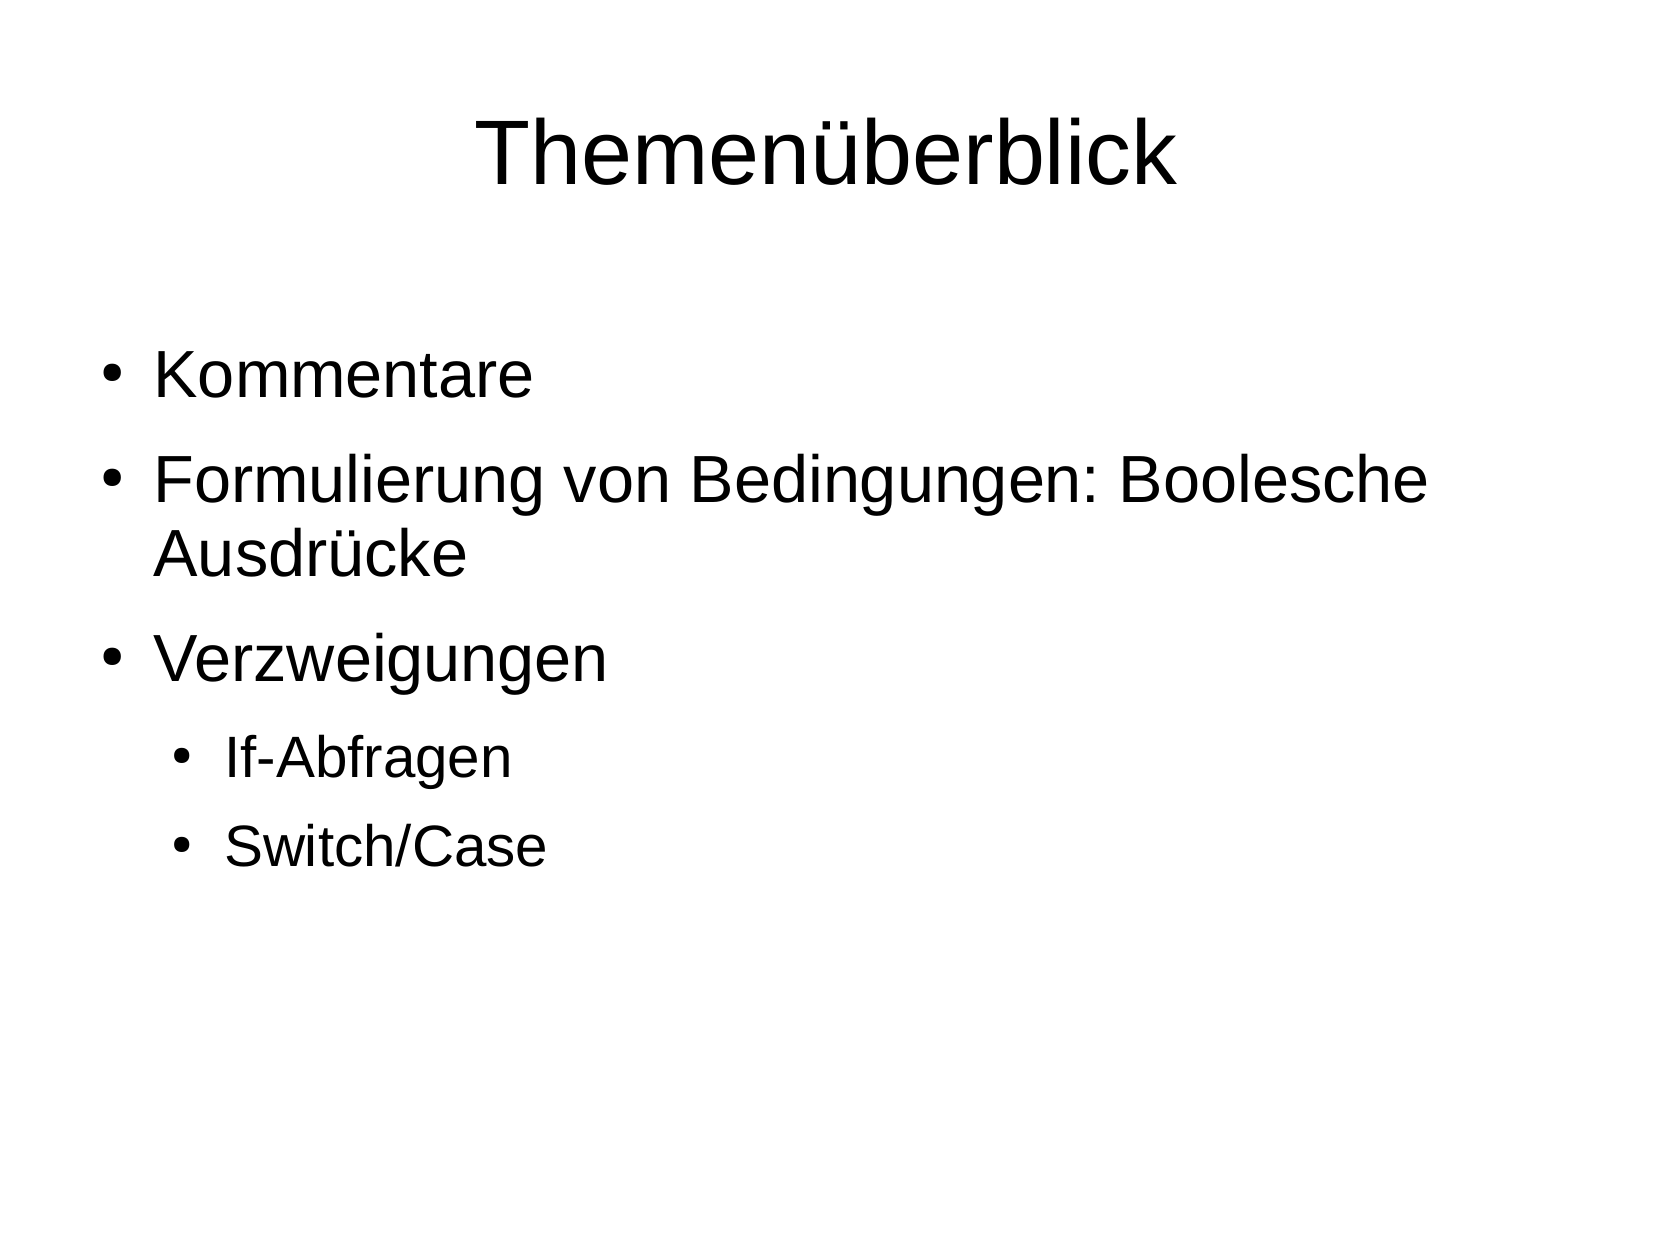

# Themenüberblick
Kommentare
Formulierung von Bedingungen: Boolesche Ausdrücke
Verzweigungen
If-Abfragen
Switch/Case